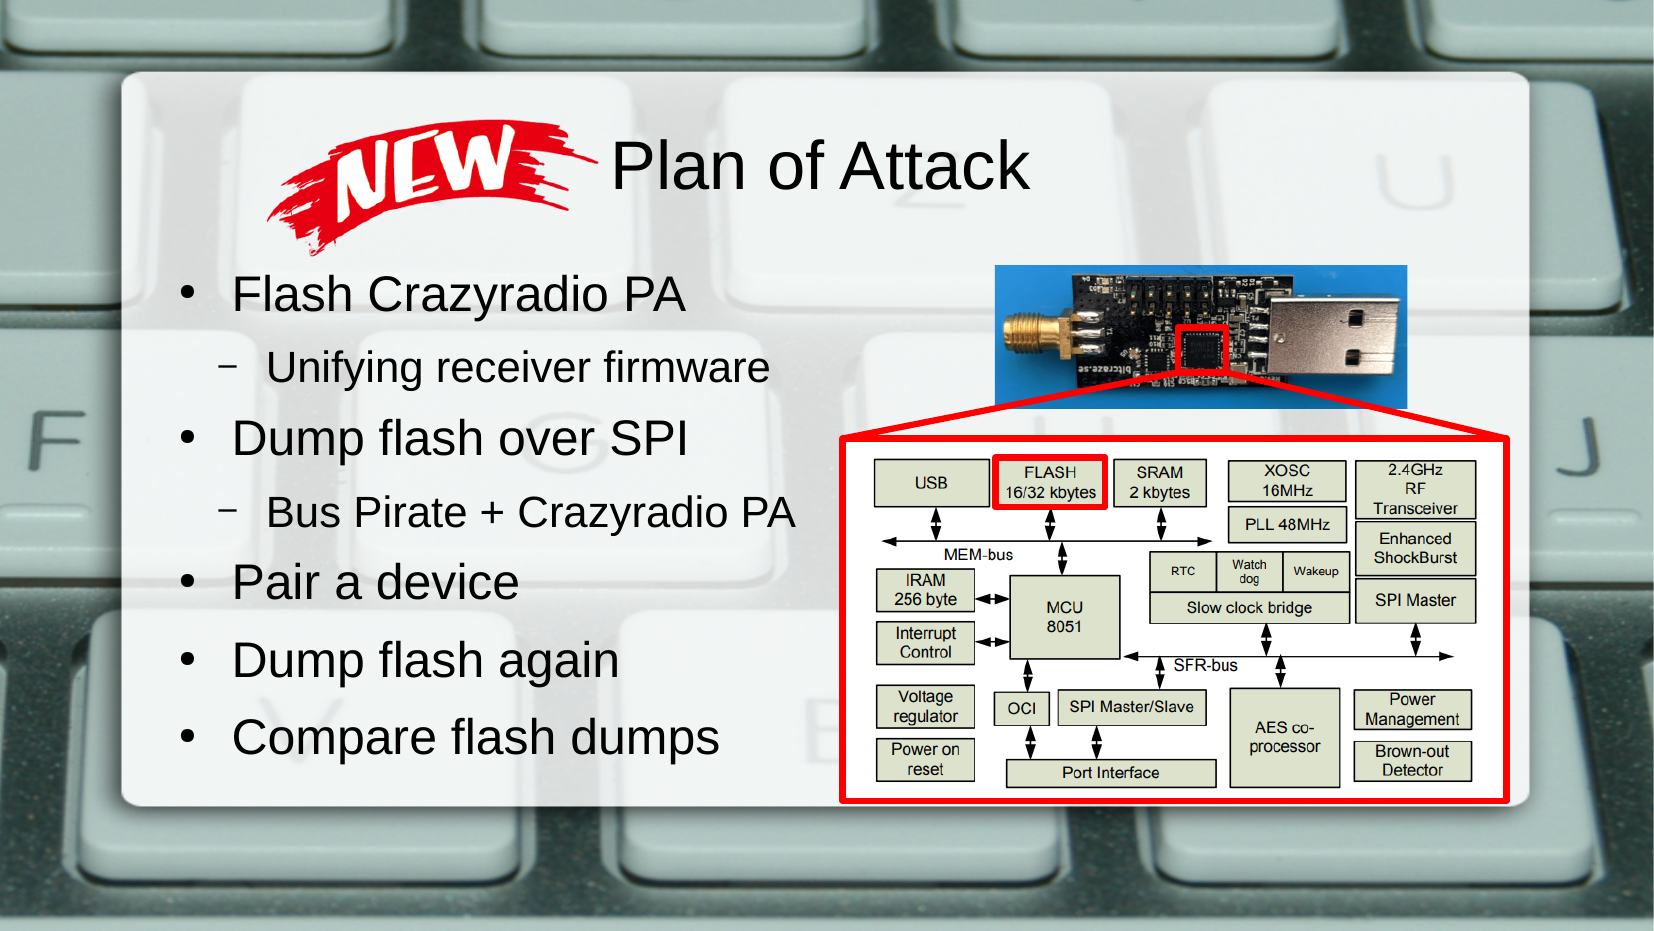

# Plan of Attack
Flash Crazyradio PA
Unifying receiver firmware
Dump flash over SPI
Bus Pirate + Crazyradio PA
Pair a device
Dump flash again
Compare flash dumps